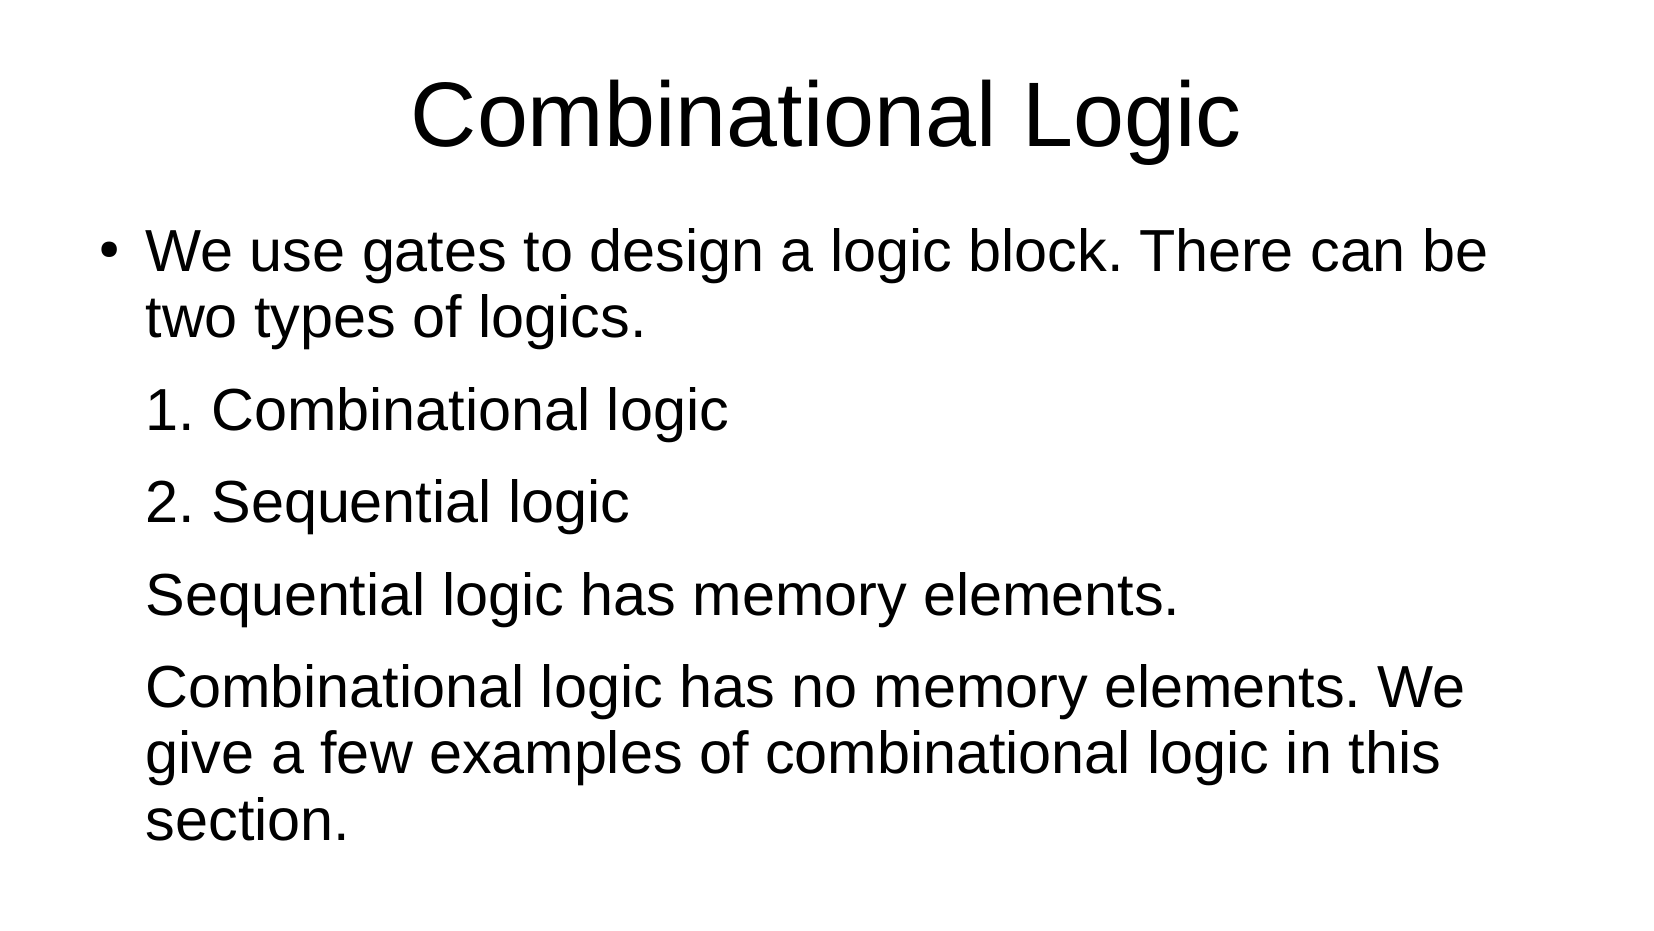

# Combinational Logic
We use gates to design a logic block. There can be two types of logics.
1. Combinational logic
2. Sequential logic
Sequential logic has memory elements.
Combinational logic has no memory elements. We give a few examples of combinational logic in this section.